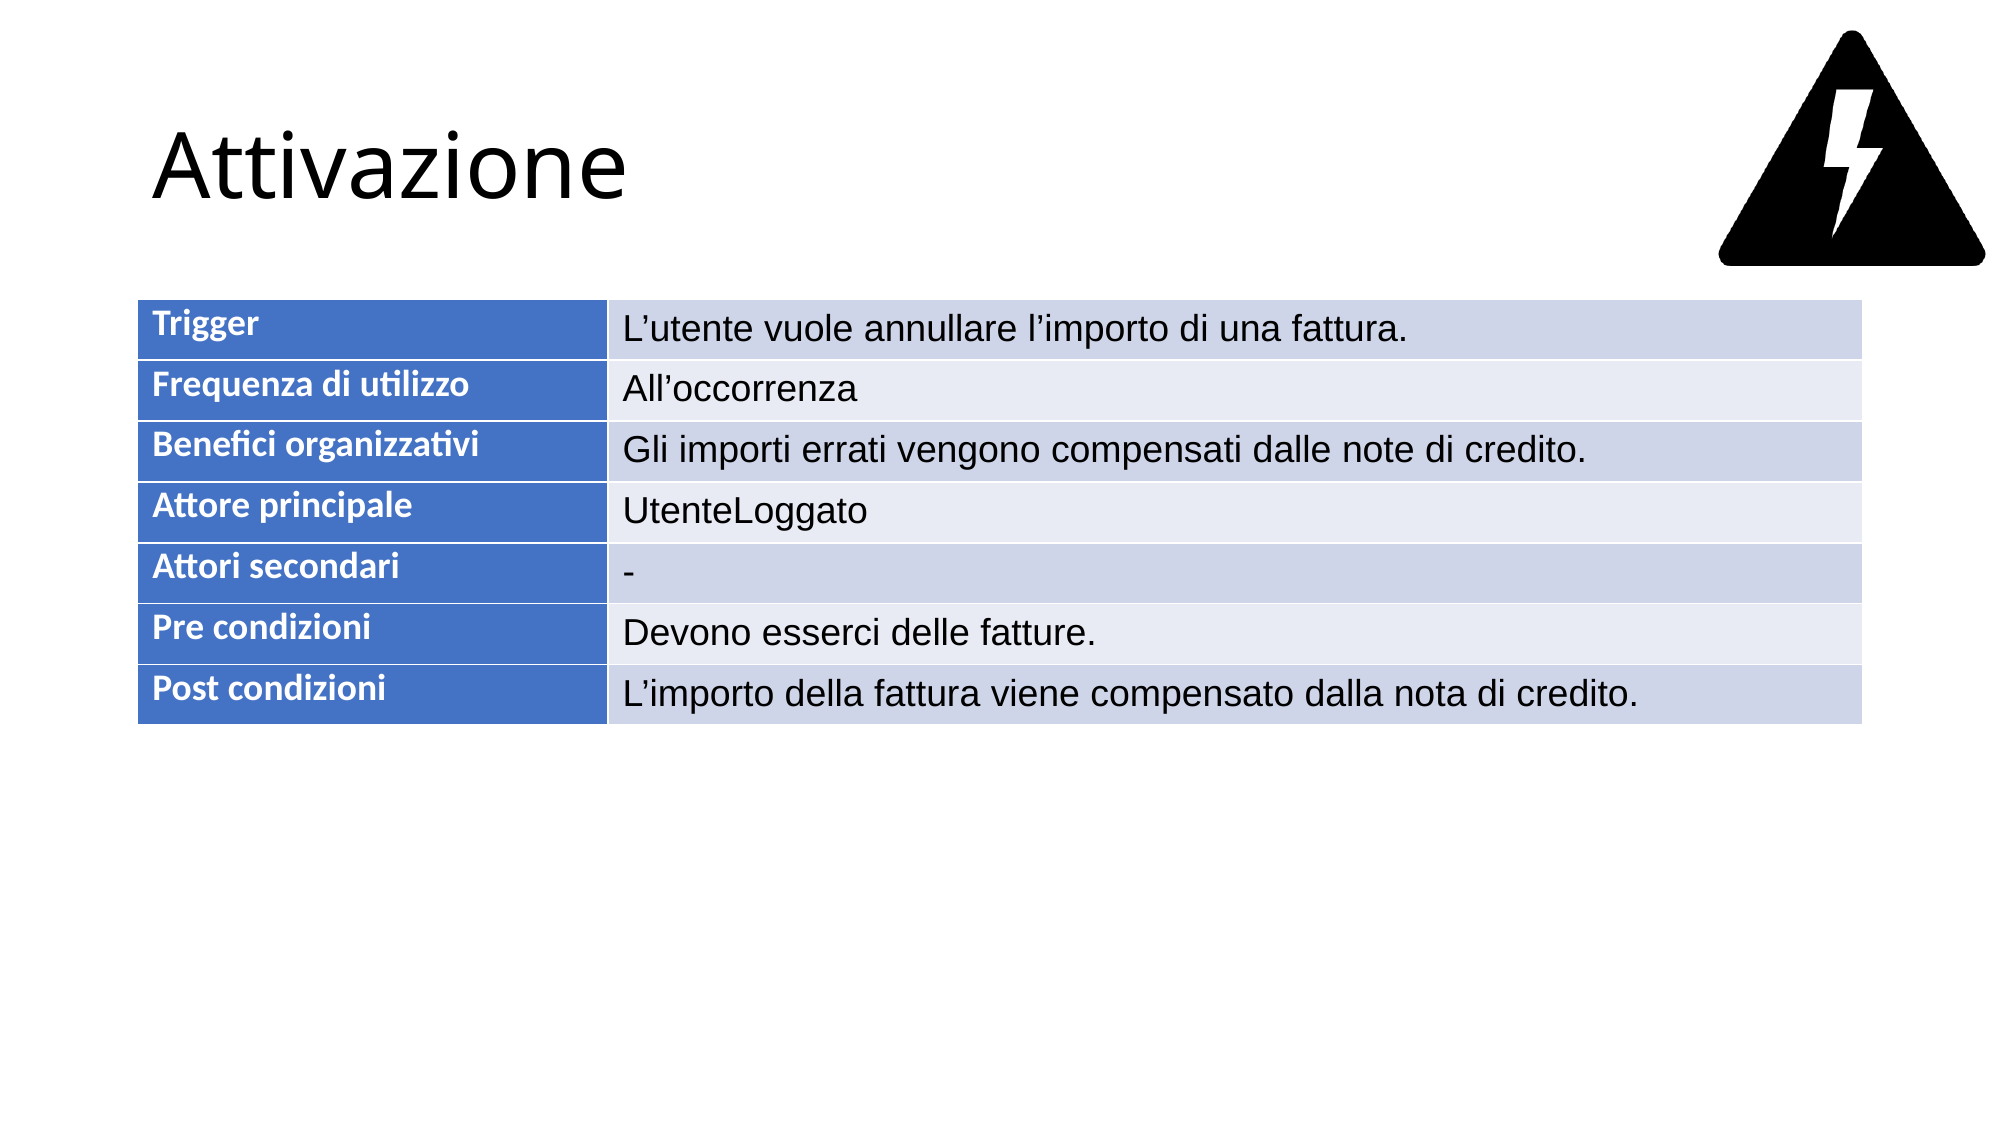

# Attivazione
| Trigger | L’utente vuole annullare l’importo di una fattura. |
| --- | --- |
| Frequenza di utilizzo | All’occorrenza |
| Benefici organizzativi | Gli importi errati vengono compensati dalle note di credito. |
| Attore principale | UtenteLoggato |
| Attori secondari | - |
| Pre condizioni | Devono esserci delle fatture. |
| Post condizioni | L’importo della fattura viene compensato dalla nota di credito. |